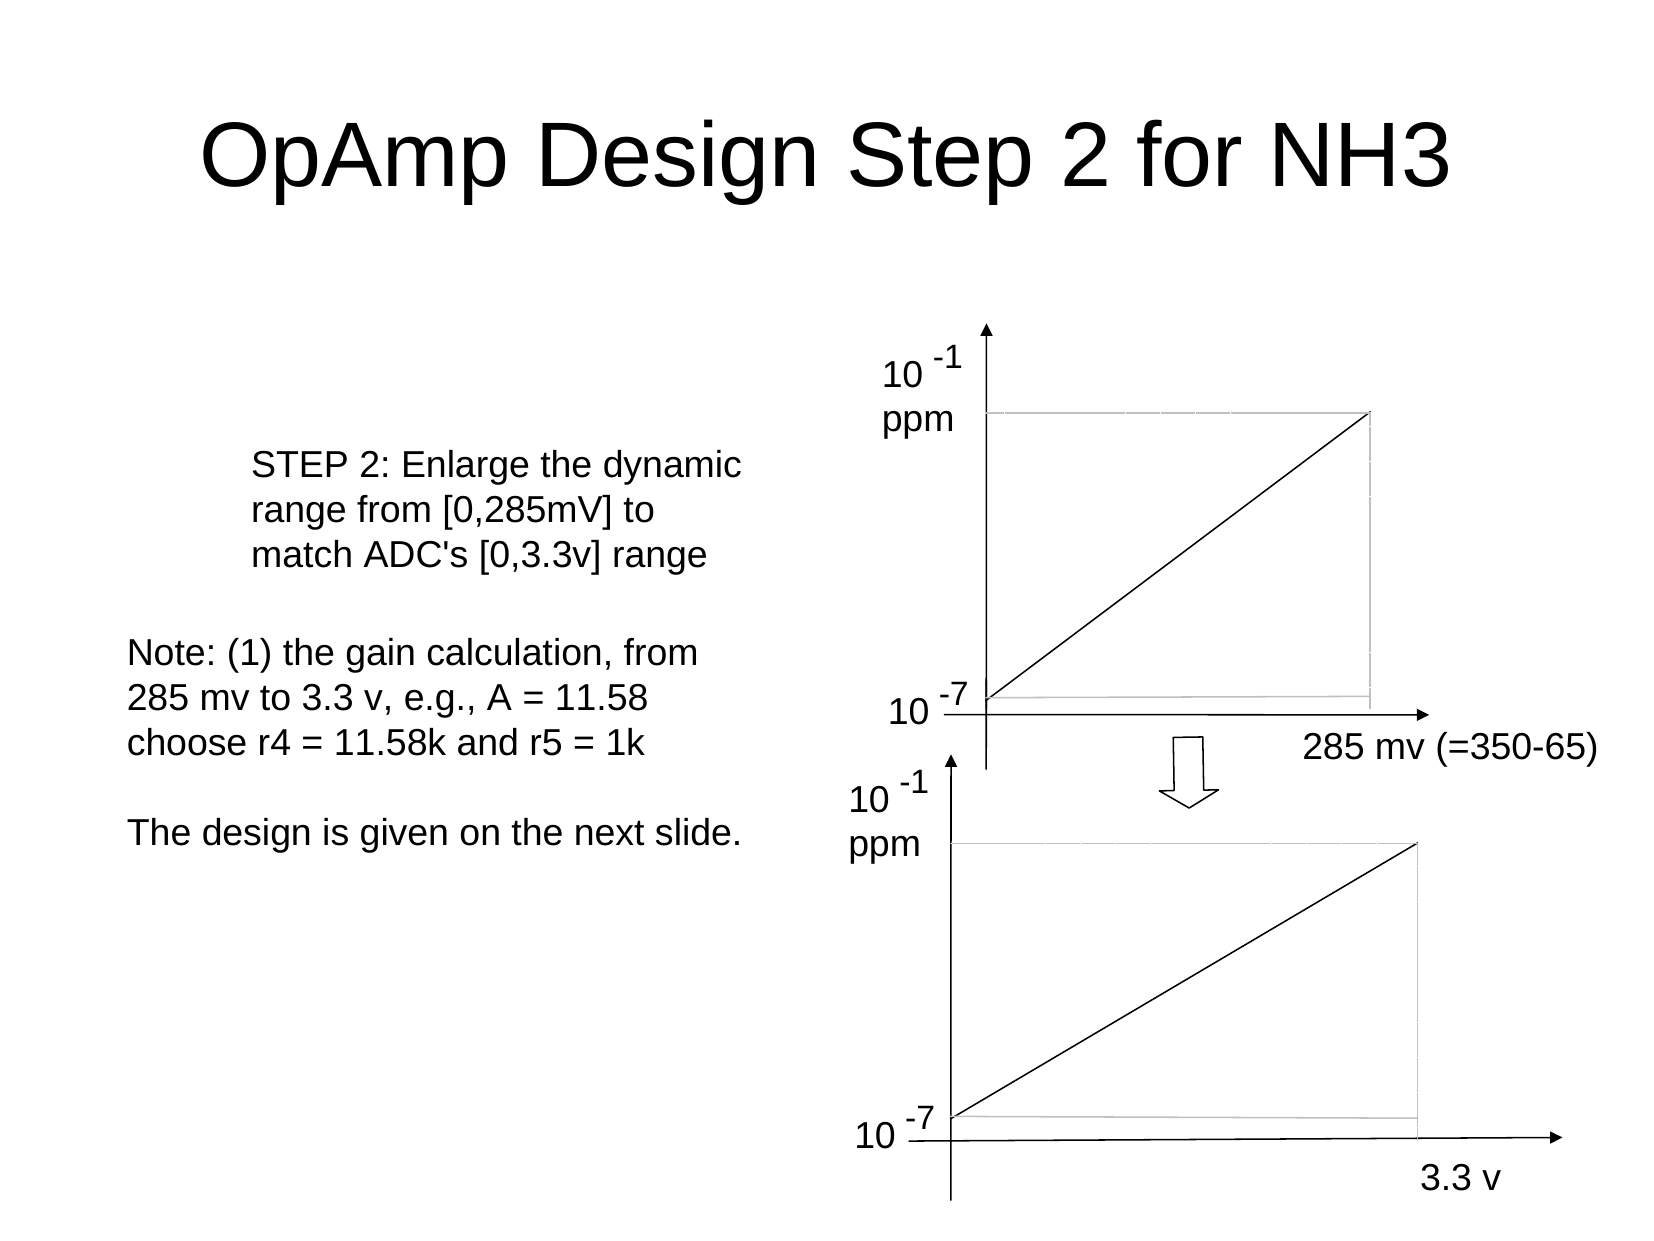

# OpAmp Design Step 2 for NH3
10 -1
ppm
STEP 2: Enlarge the dynamic range from [0,285mV] to match ADC's [0,3.3v] range
Note: (1) the gain calculation, from 285 mv to 3.3 v, e.g., A = 11.58 choose r4 = 11.58k and r5 = 1k
The design is given on the next slide.
10 -7
285 mv (=350-65)
10 -1
ppm
10 -7
3.3 v